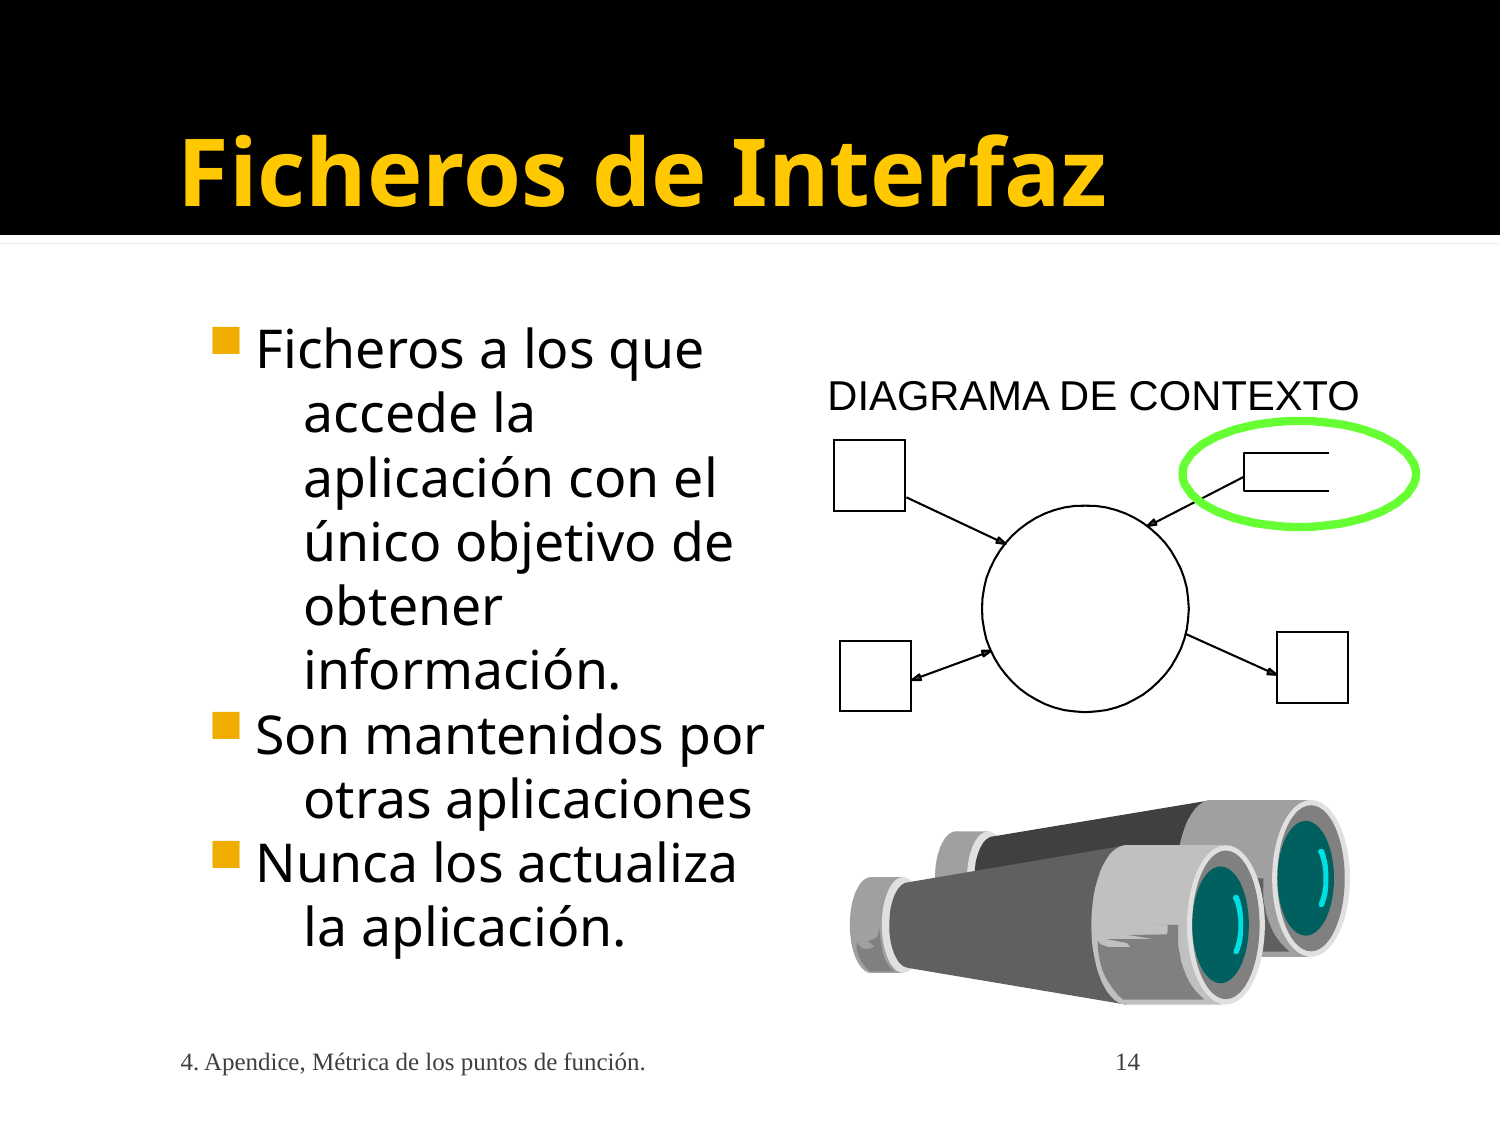

# Ficheros de Interfaz
Ficheros a los que accede la aplicación con el único objetivo de obtener información.
Son mantenidos por otras aplicaciones
Nunca los actualiza la aplicación.
DIAGRAMA DE CONTEXTO
4. Apendice, Métrica de los puntos de función.
14